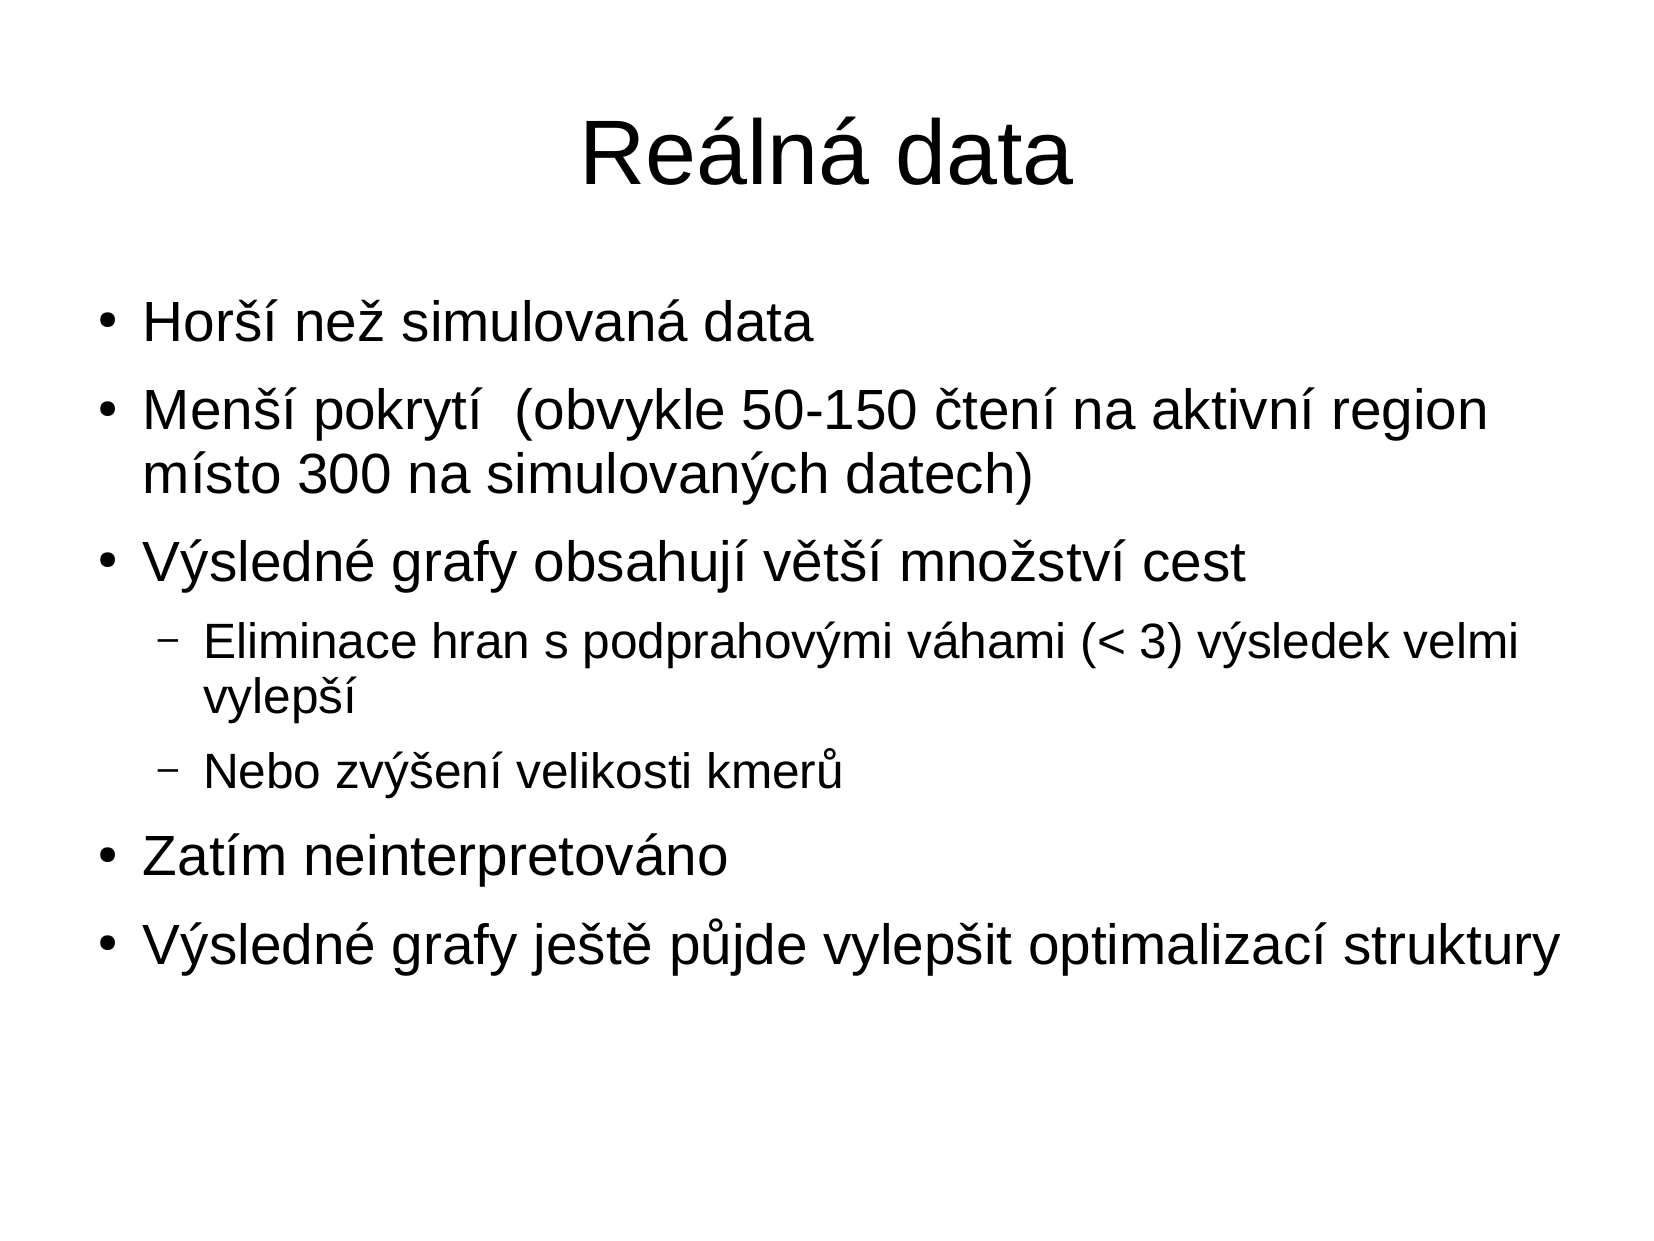

# Reálná data
Horší než simulovaná data
Menší pokrytí (obvykle 50-150 čtení na aktivní region místo 300 na simulovaných datech)
Výsledné grafy obsahují větší množství cest
Eliminace hran s podprahovými váhami (< 3) výsledek velmi vylepší
Nebo zvýšení velikosti kmerů
Zatím neinterpretováno
Výsledné grafy ještě půjde vylepšit optimalizací struktury